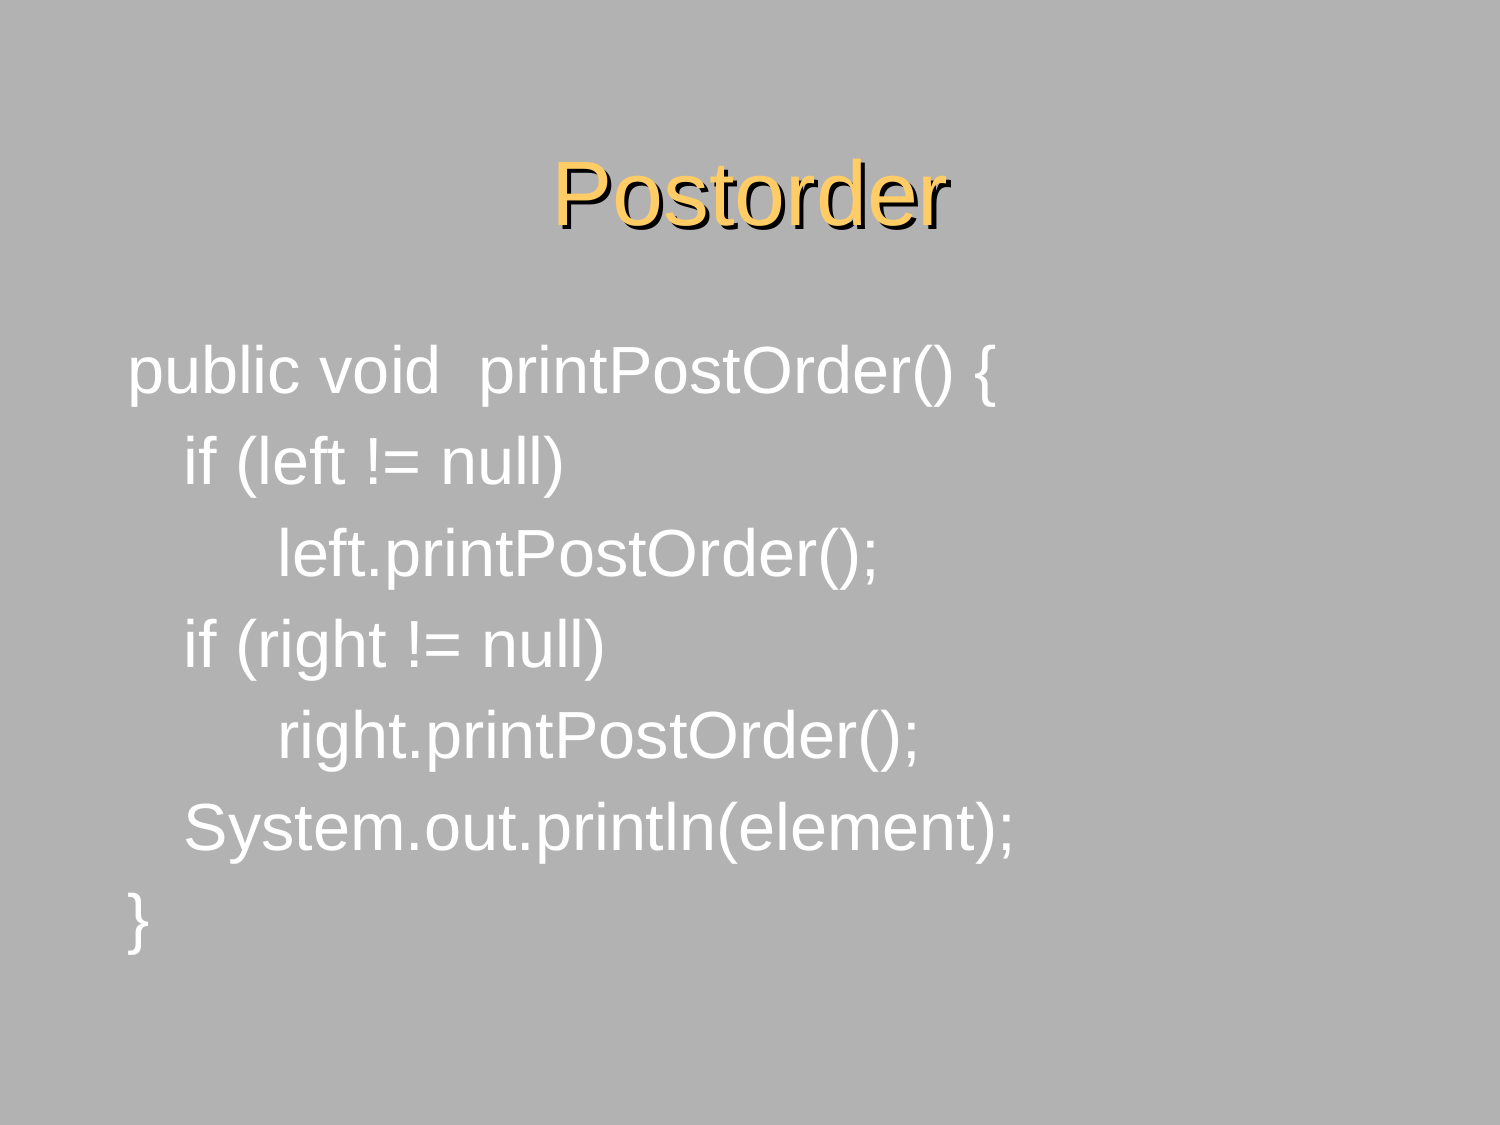

# Postorder
public void printPostOrder() {
	if (left != null)
		left.printPostOrder();
	if (right != null)
		right.printPostOrder();
	System.out.println(element);
}